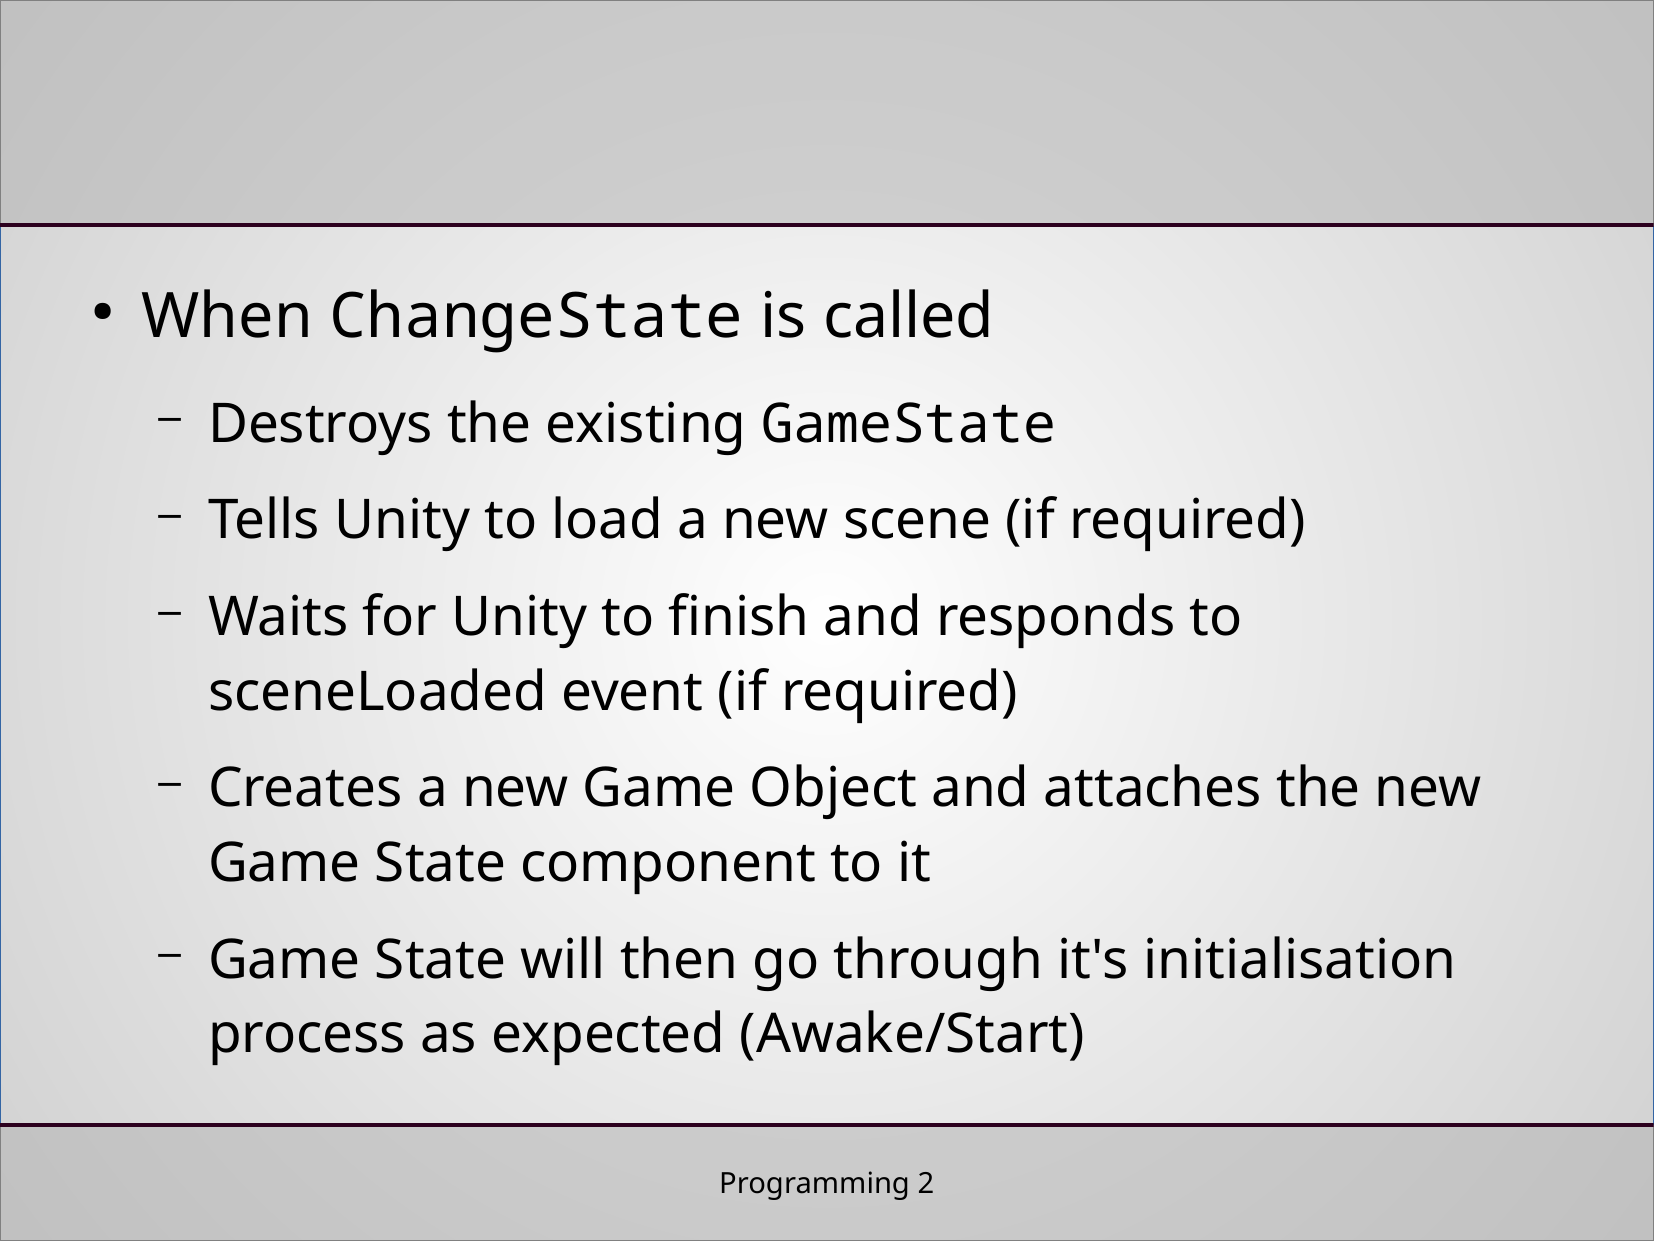

#
When ChangeState is called
Destroys the existing GameState
Tells Unity to load a new scene (if required)
Waits for Unity to finish and responds to sceneLoaded event (if required)
Creates a new Game Object and attaches the new Game State component to it
Game State will then go through it's initialisation process as expected (Awake/Start)